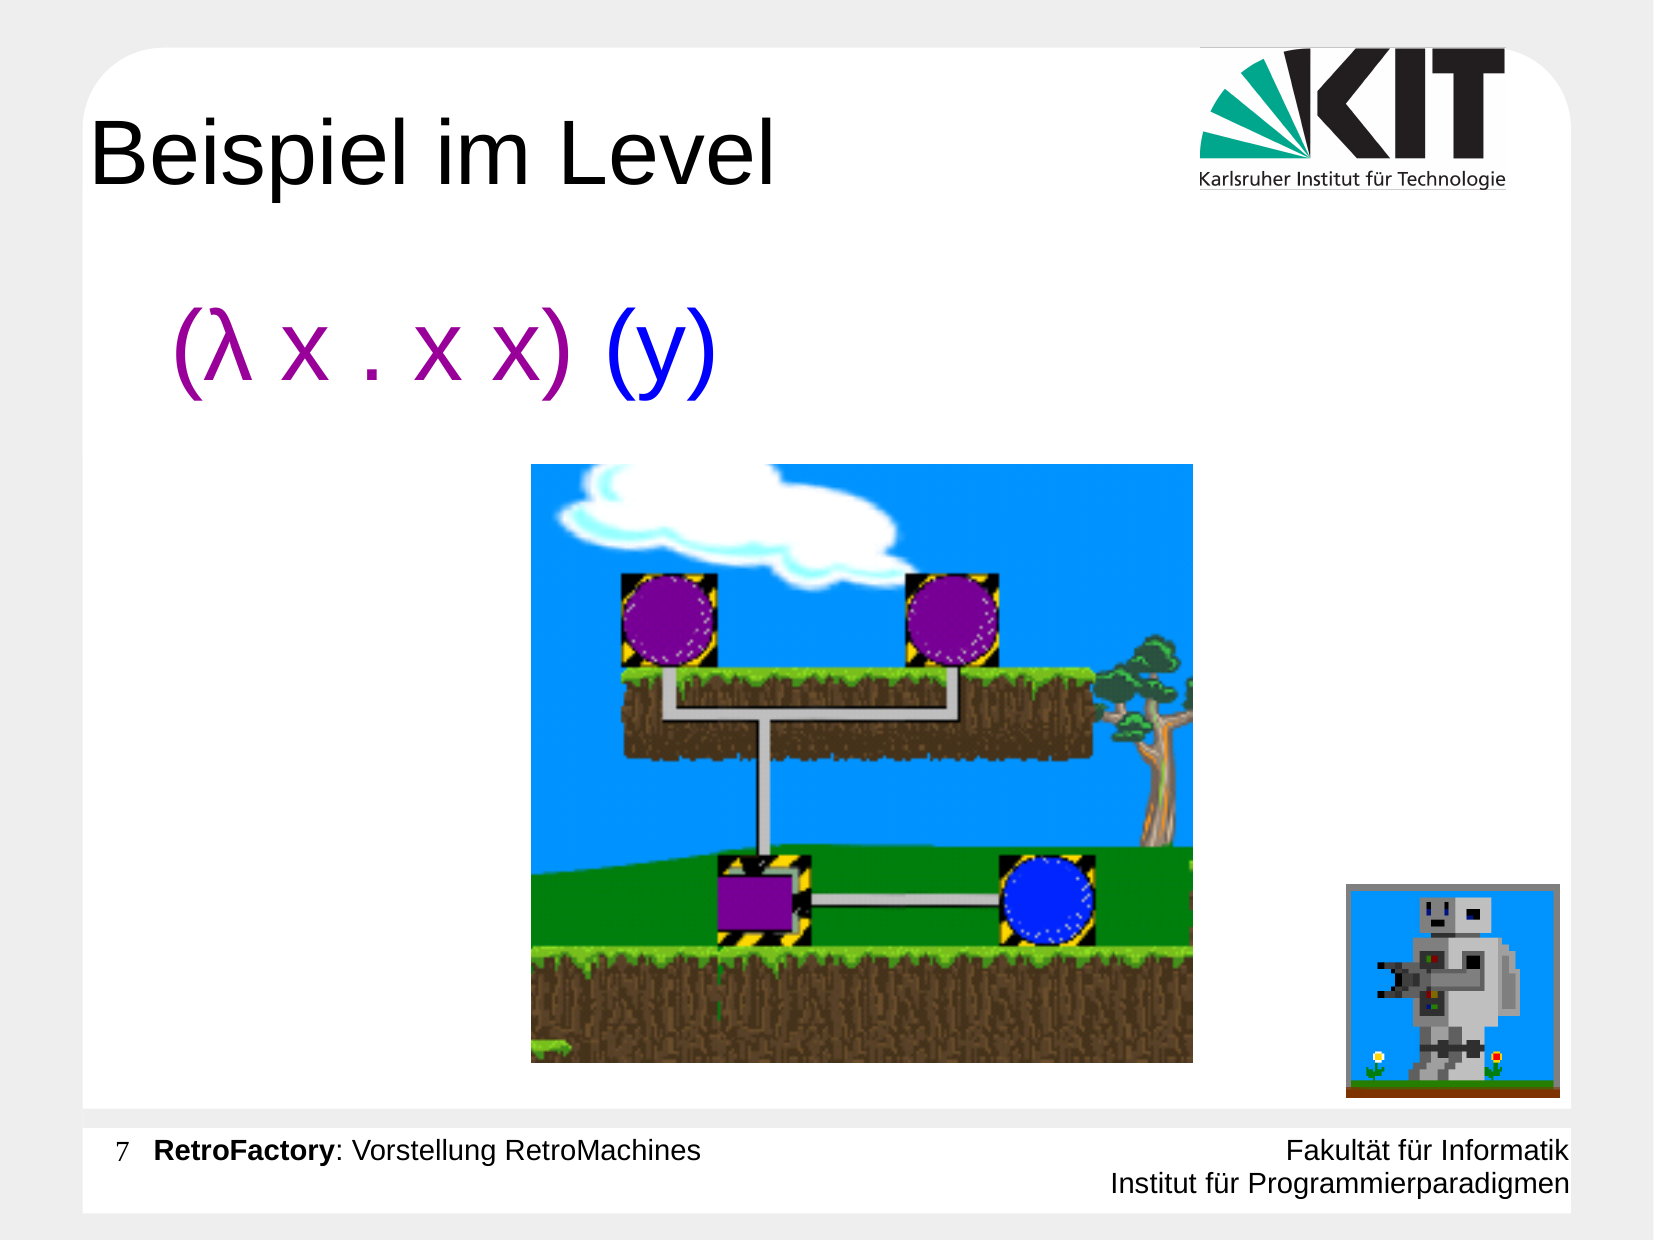

# Beispiel im Level
(λ x . x x) (y)
7